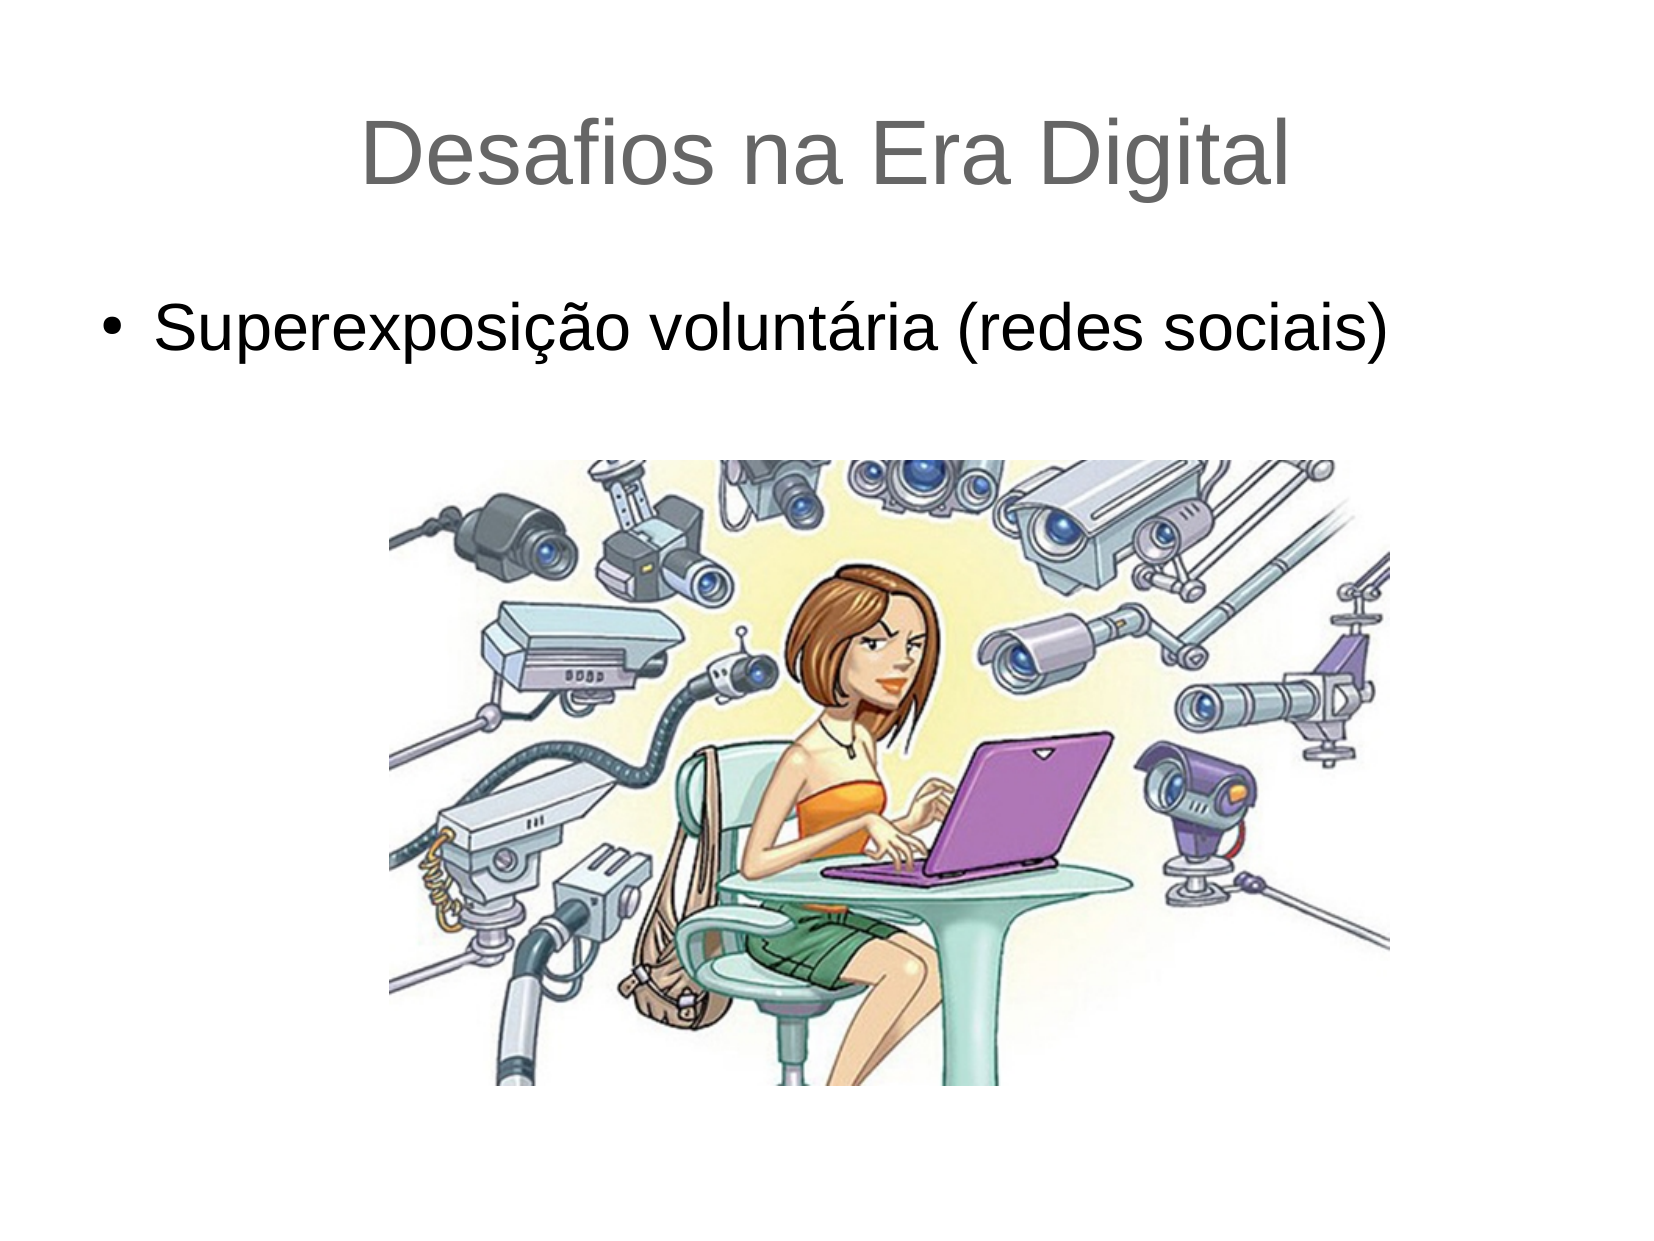

# Desafios na Era Digital
Superexposição voluntária (redes sociais)